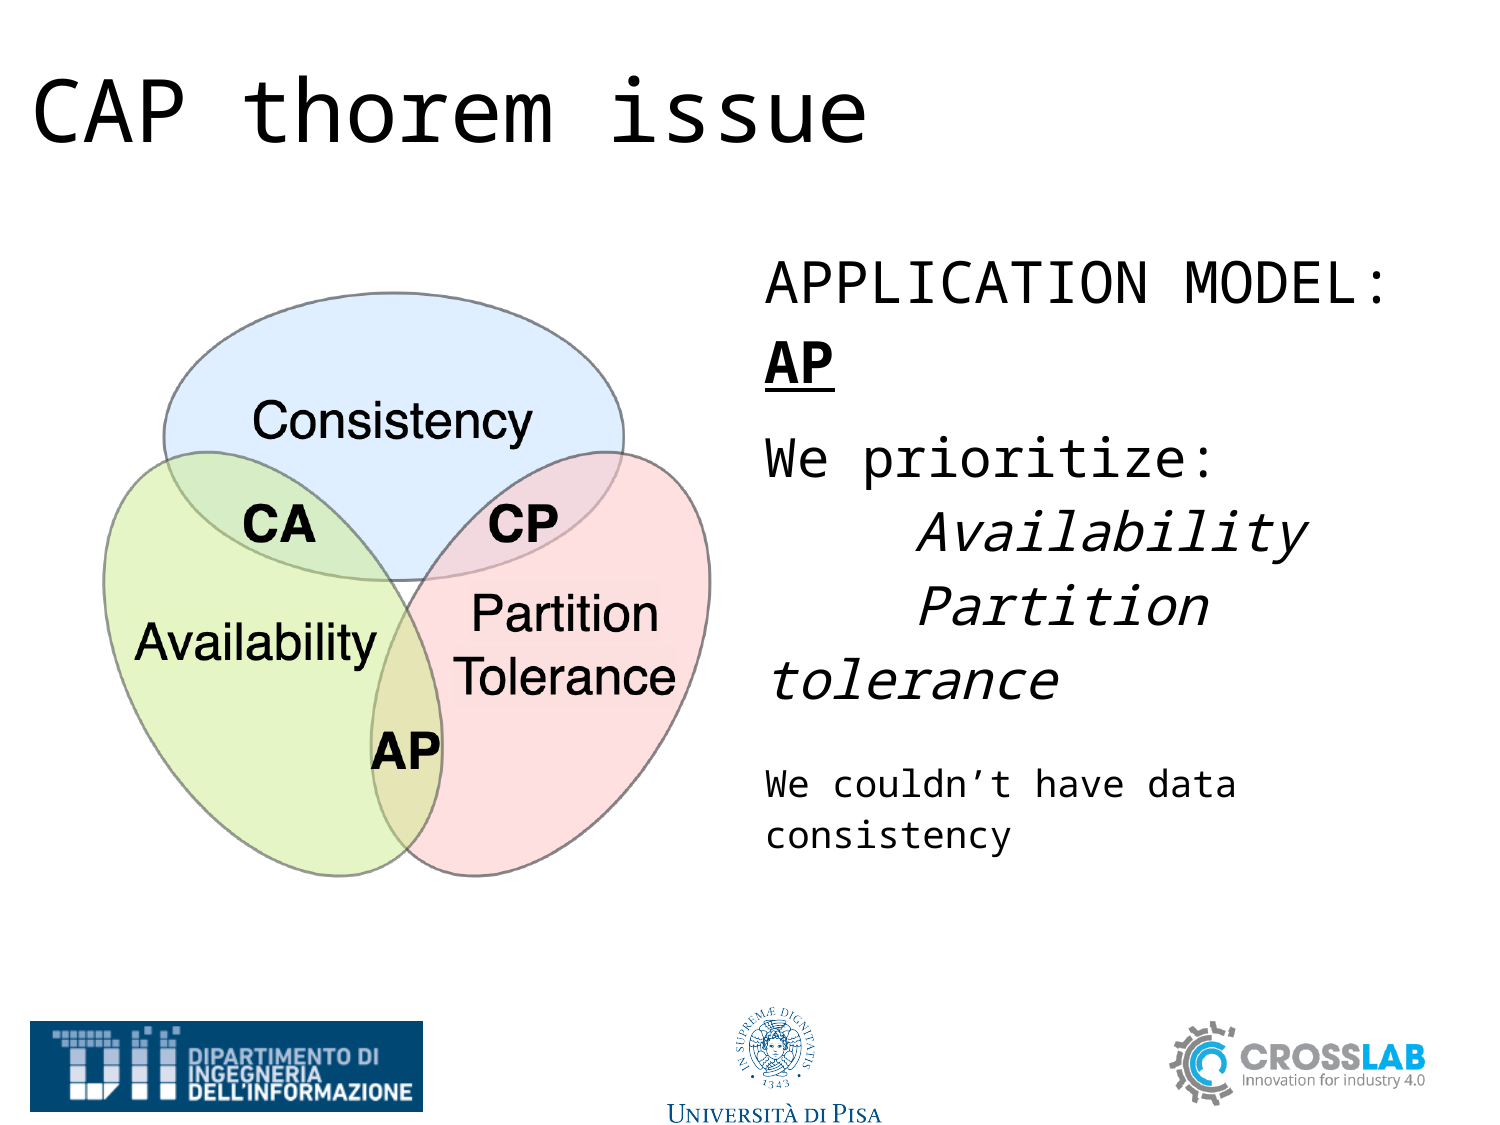

# CAP thorem issue
APPLICATION MODEL: AP
We prioritize:
	Availability
	Partition tolerance
We couldn’t have data consistency